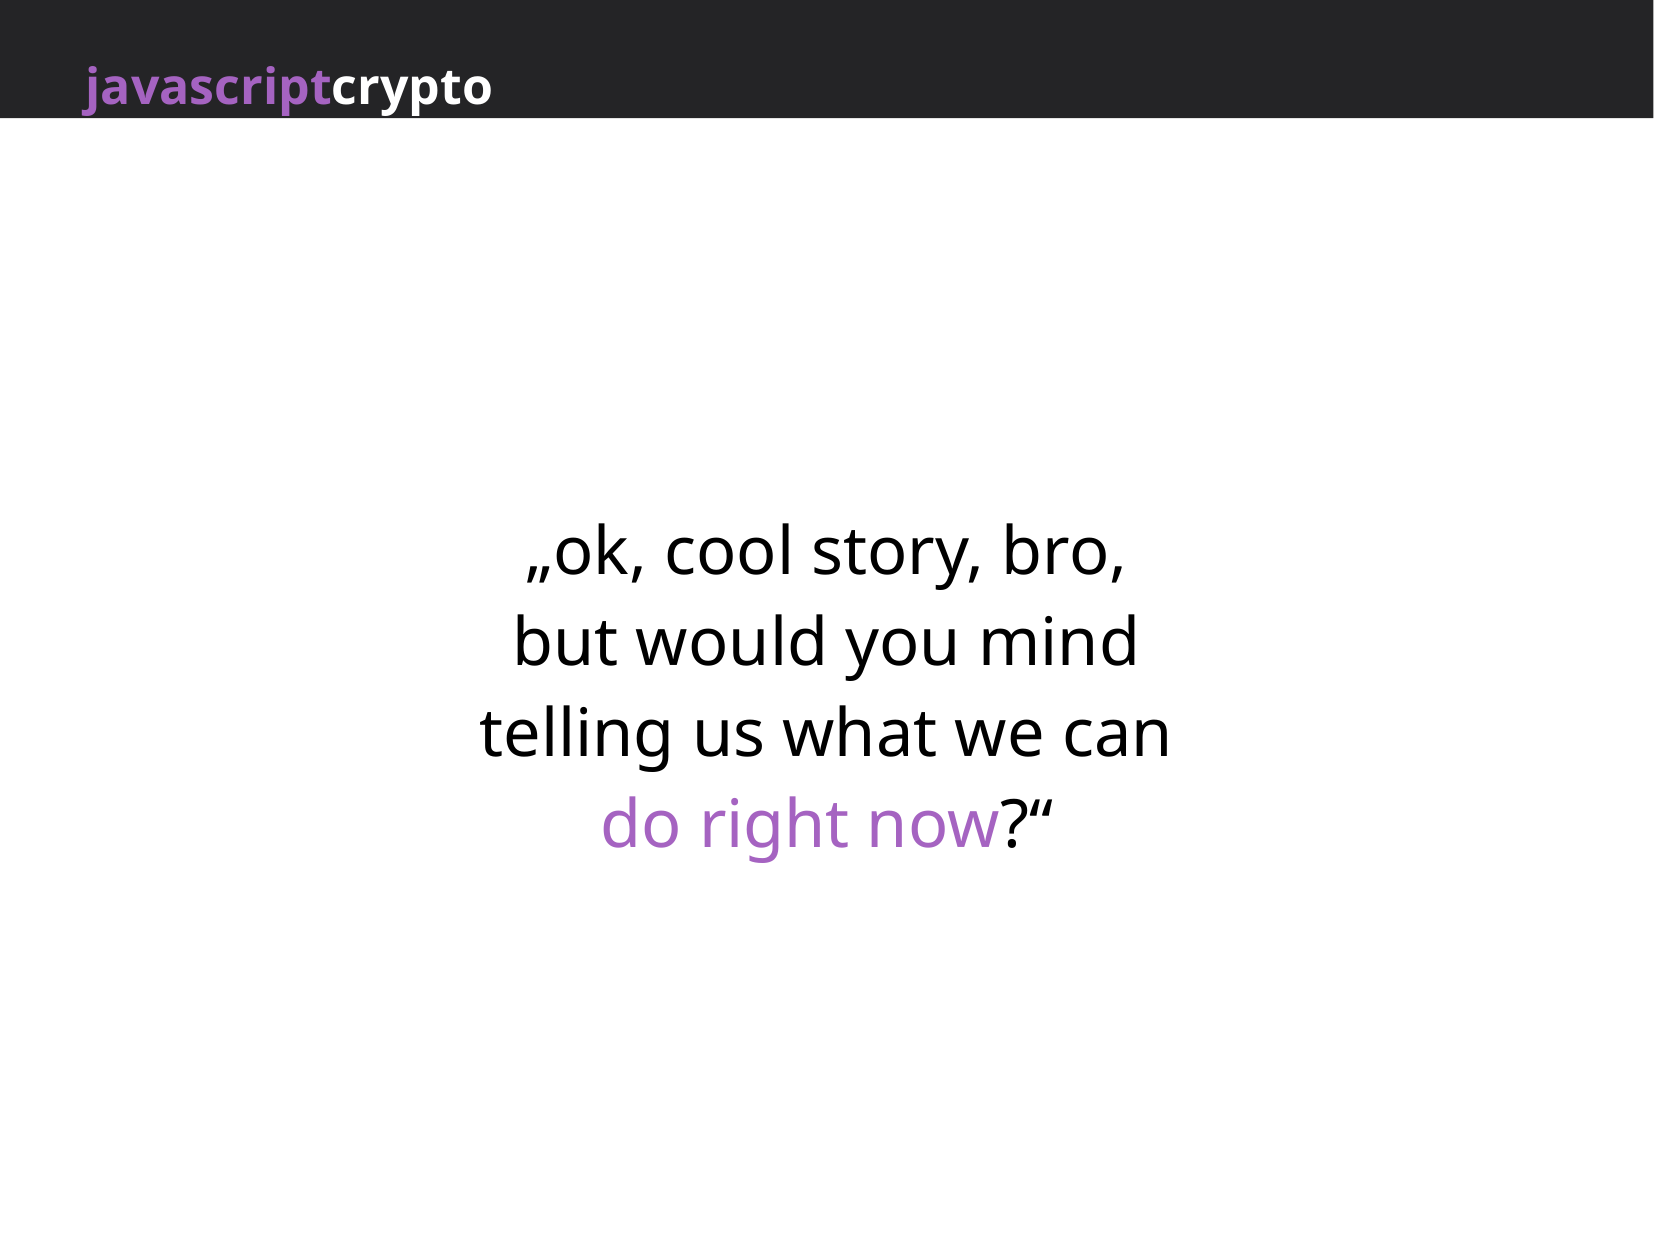

javascriptcrypto
„ok, cool story, bro,
but would you mind
telling us what we can
do right now?“